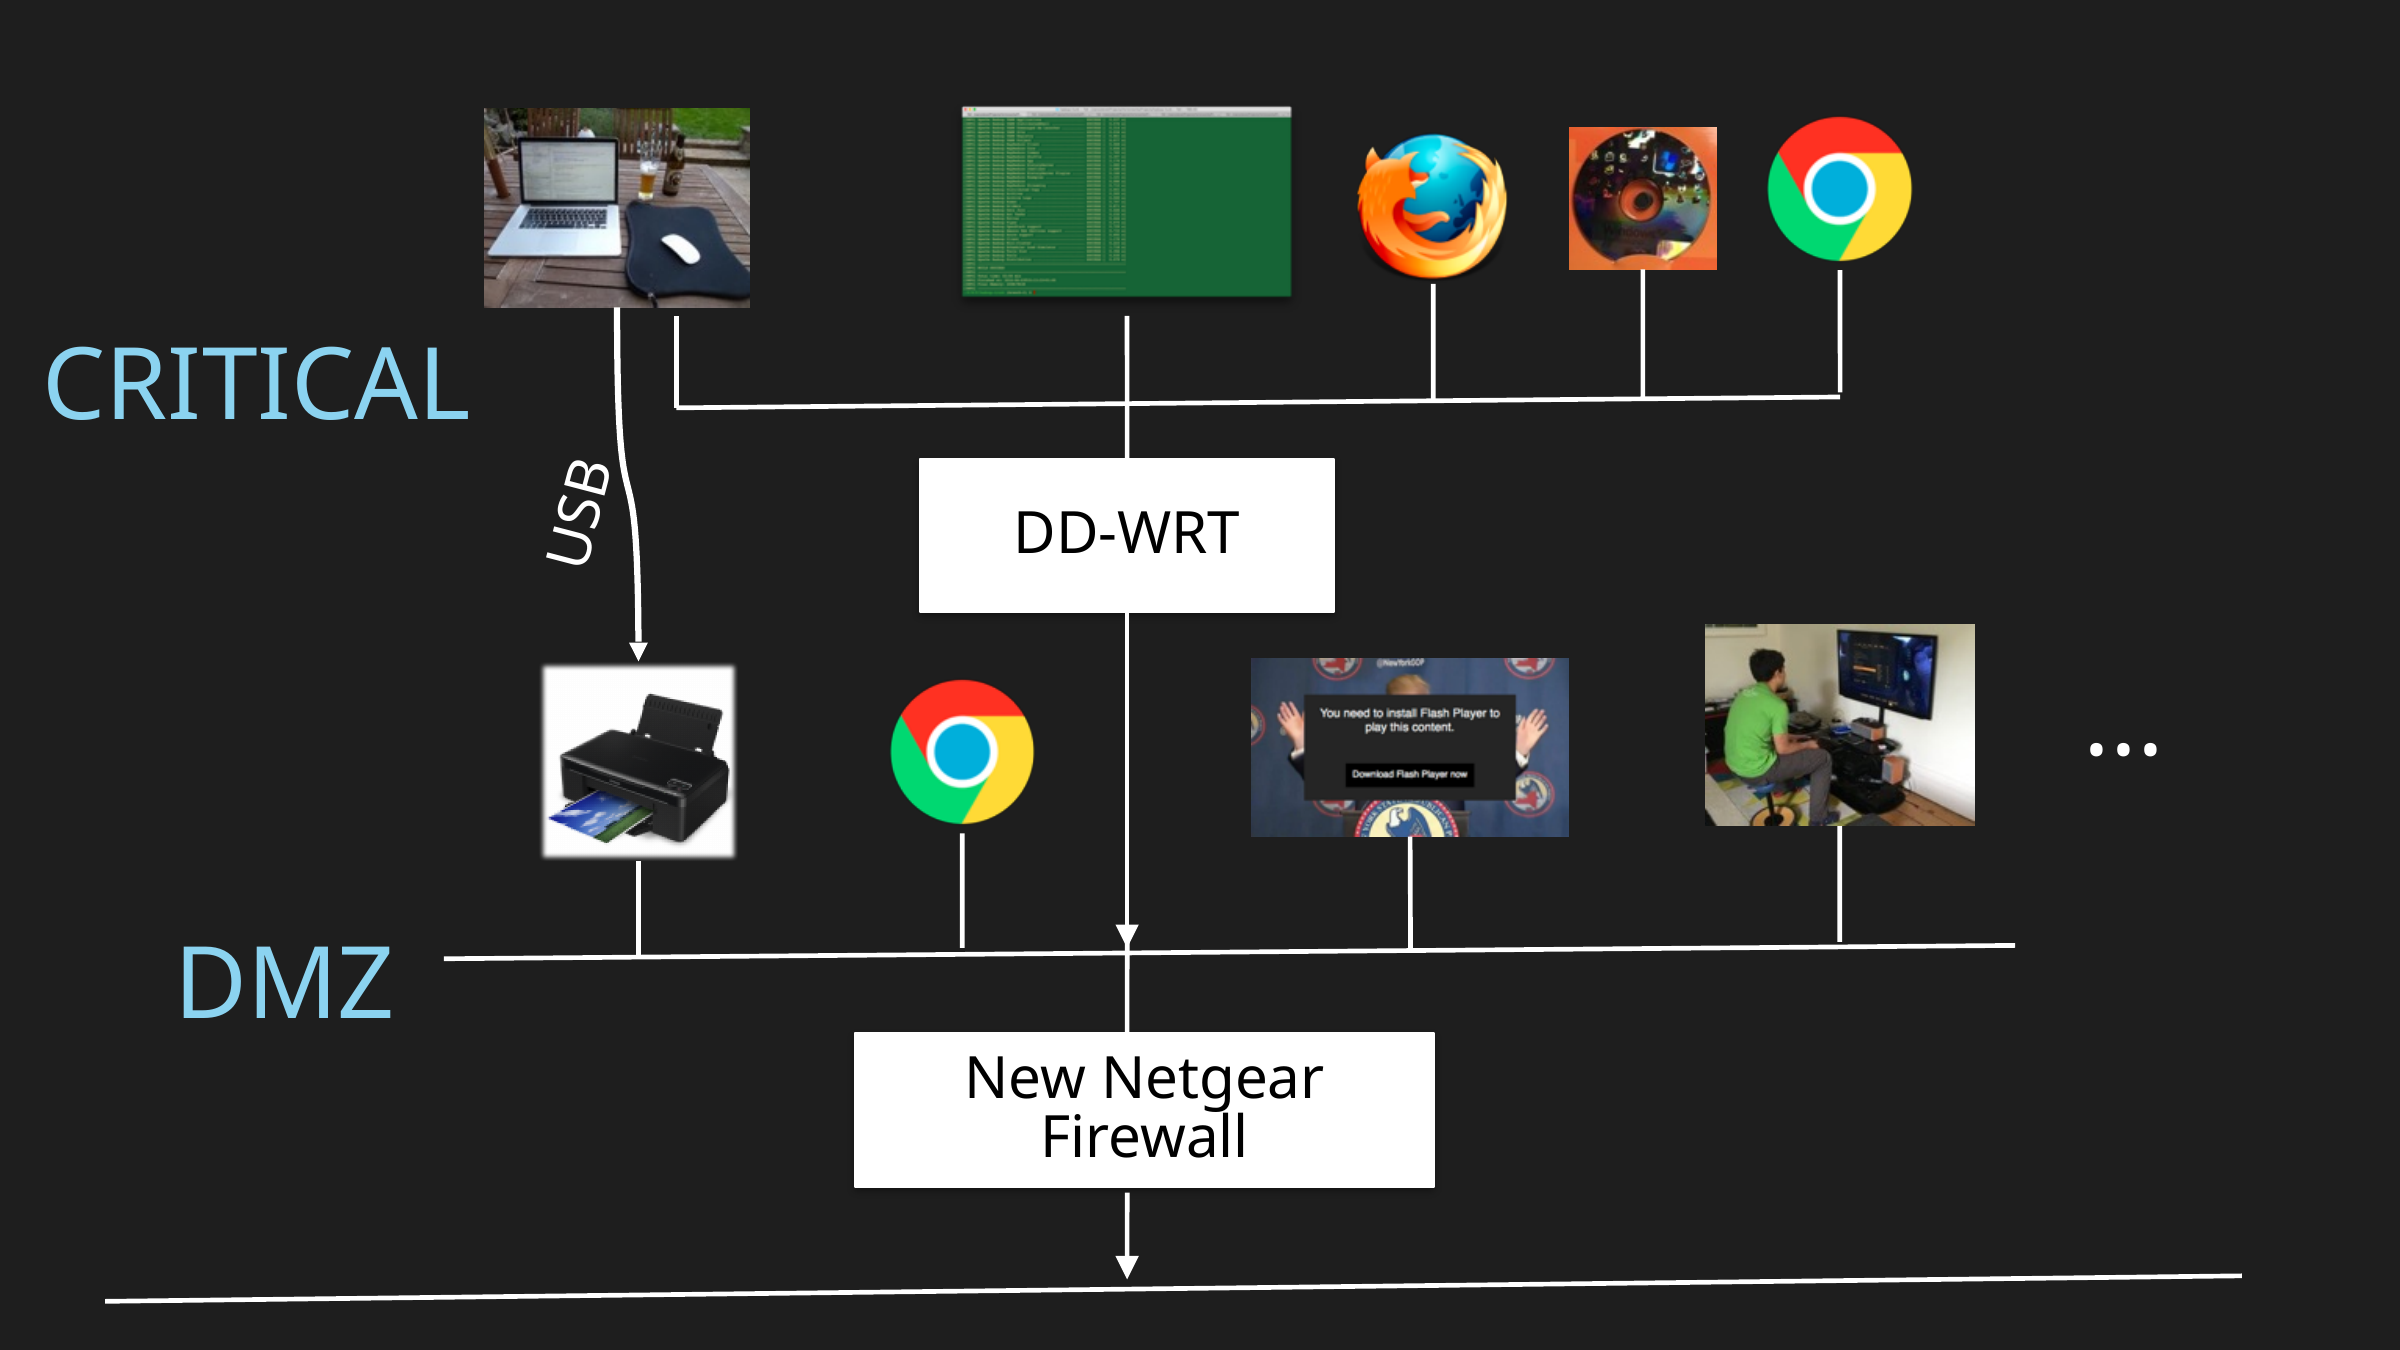

CRITICAL
DD-WRT
USB
...
DMZ
New Netgear Firewall